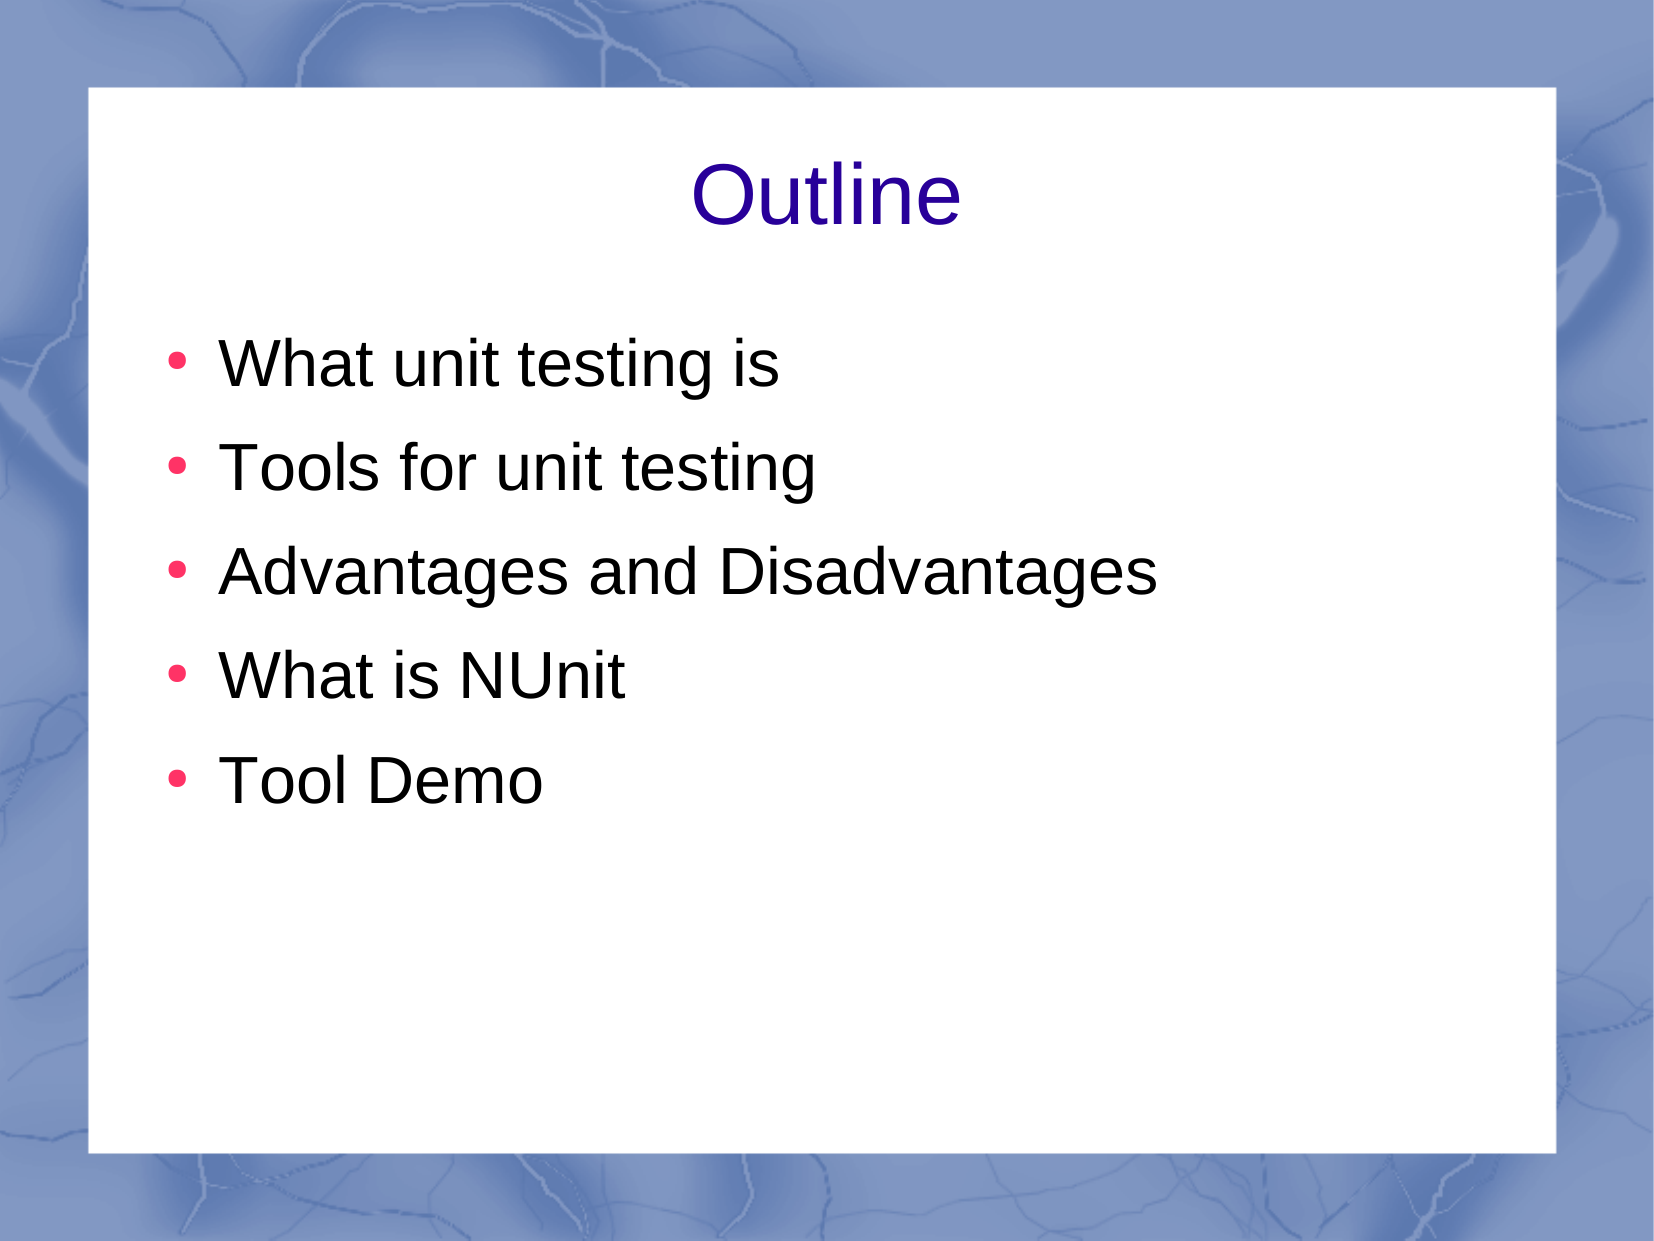

# Outline
What unit testing is
Tools for unit testing
Advantages and Disadvantages
What is NUnit
Tool Demo